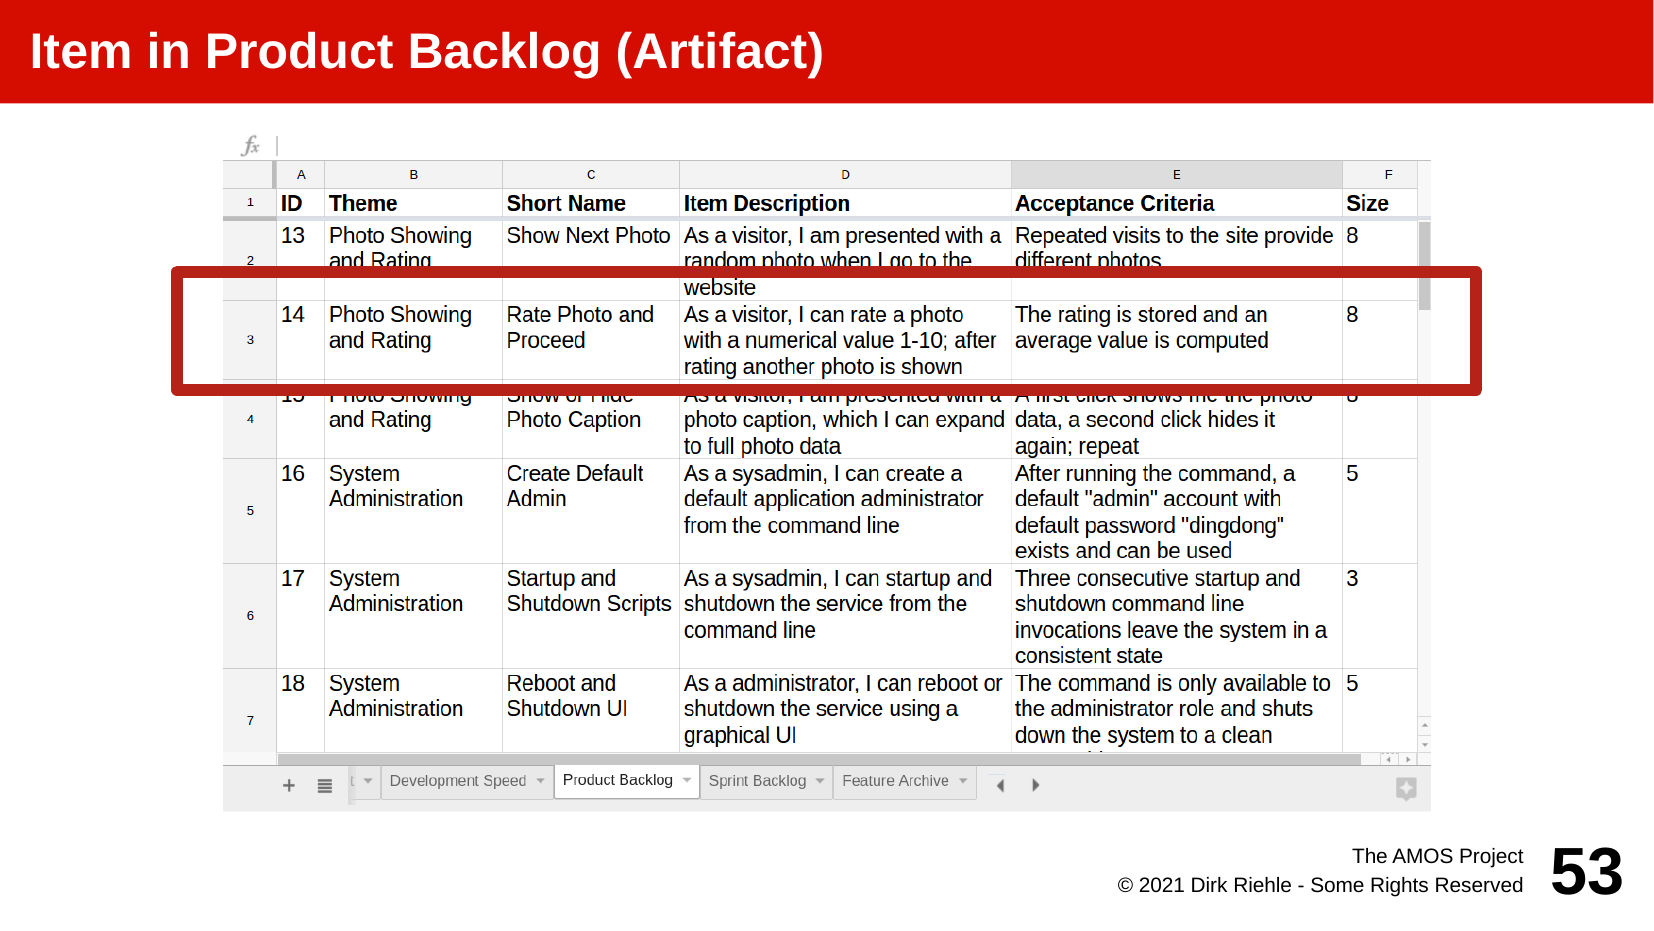

# Item in Product Backlog (Artifact)
The AMOS Project
53
© 2021 Dirk Riehle - Some Rights Reserved